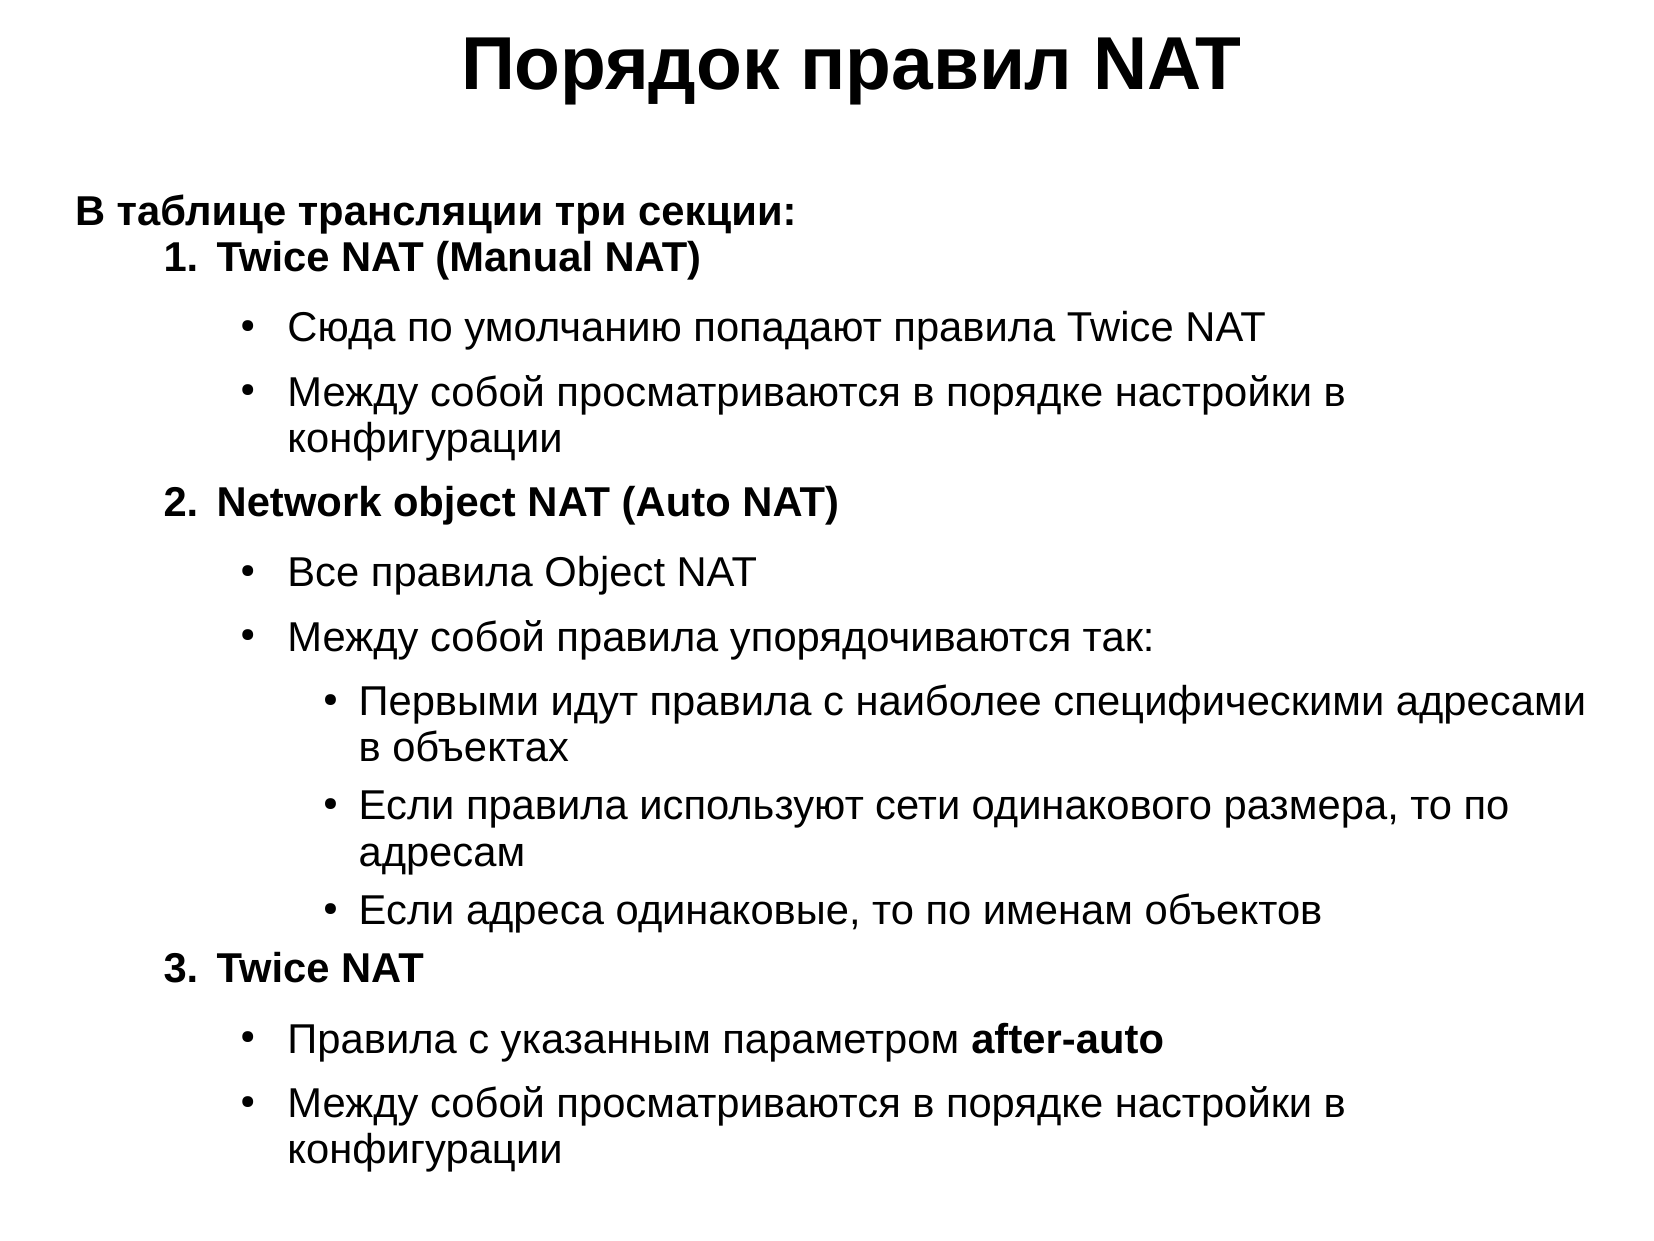

Порядок правил NAT
# В таблице трансляции три секции:
Twice NAT (Manual NAT)
Сюда по умолчанию попадают правила Twice NAT
Между собой просматриваются в порядке настройки в конфигурации
Network object NAT (Auto NAT)
Все правила Object NAT
Между собой правила упорядочиваются так:
Первыми идут правила с наиболее специфическими адресами в объектах
Если правила используют сети одинакового размера, то по адресам
Если адреса одинаковые, то по именам объектов
Twice NAT
Правила с указанным параметром after-auto
Между собой просматриваются в порядке настройки в конфигурации